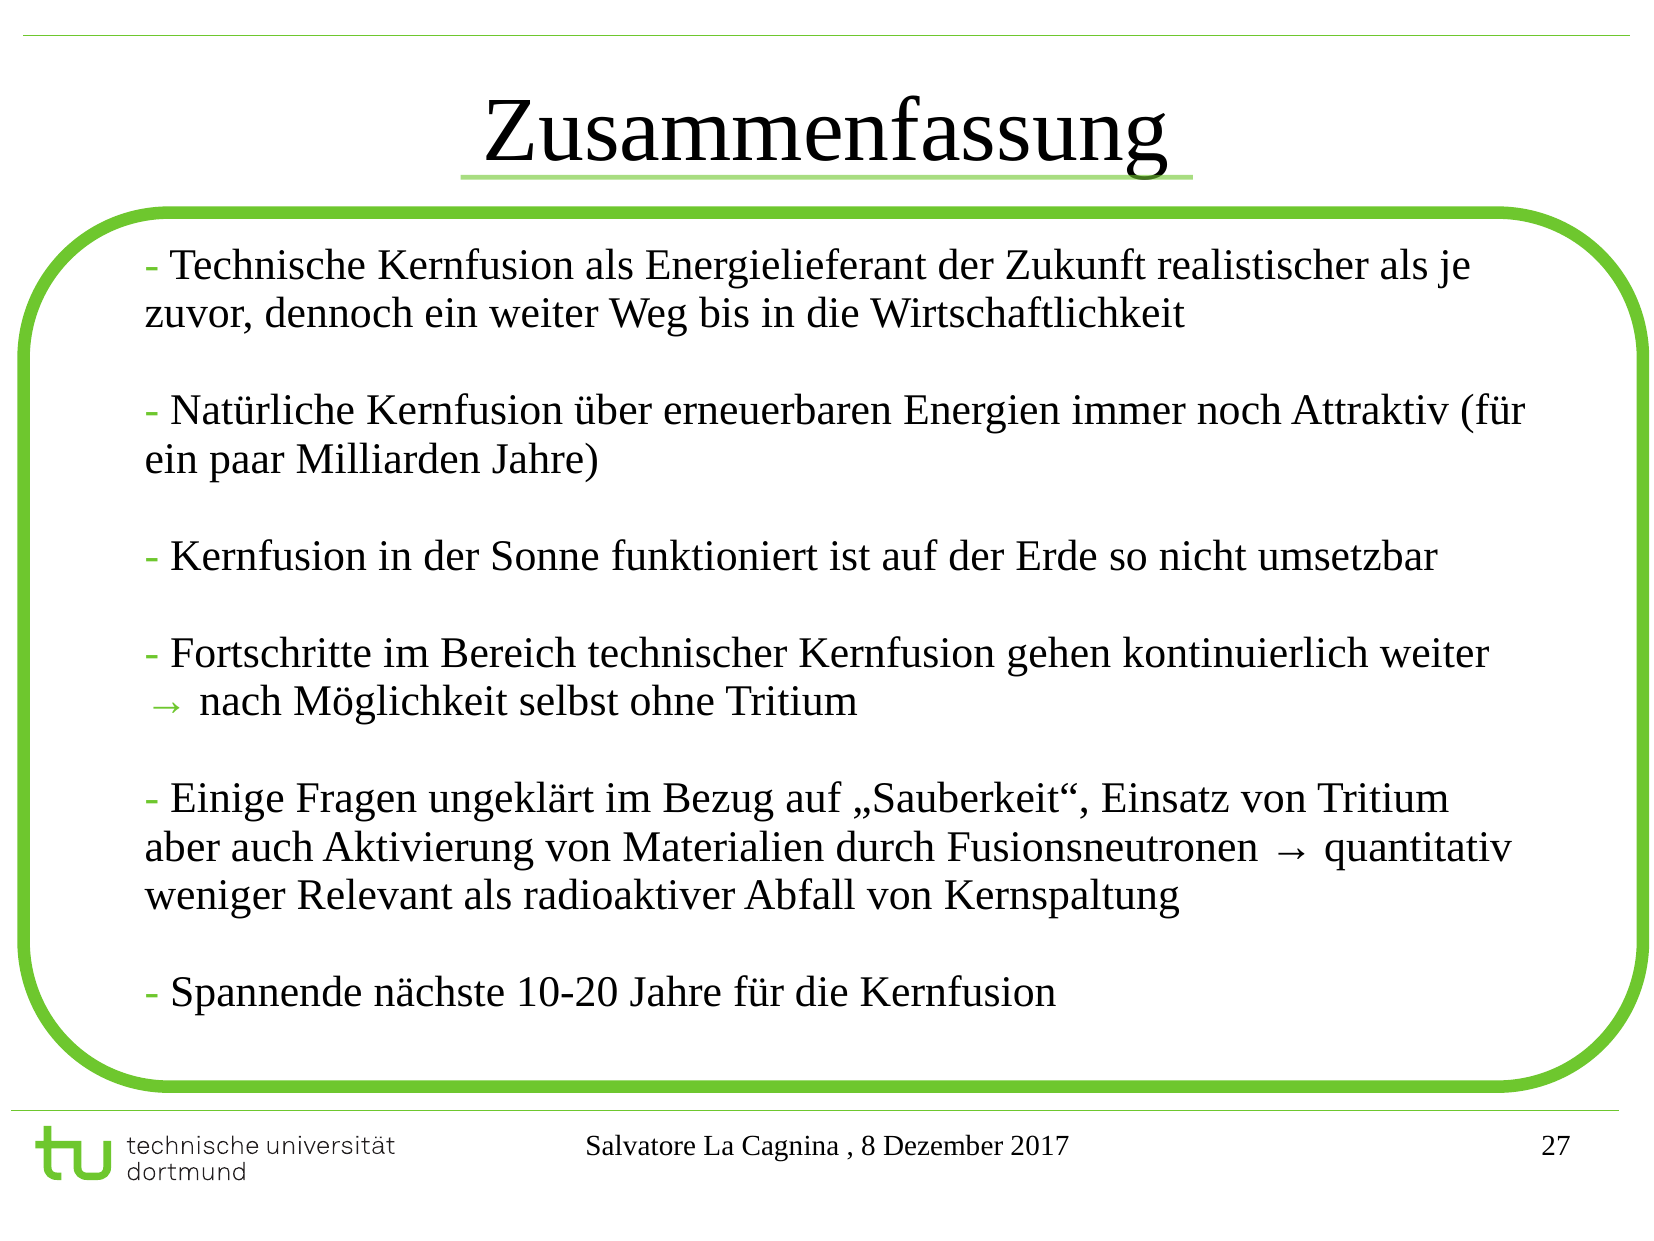

# Zusammenfassung
- Technische Kernfusion als Energielieferant der Zukunft realistischer als je zuvor, dennoch ein weiter Weg bis in die Wirtschaftlichkeit
- Natürliche Kernfusion über erneuerbaren Energien immer noch Attraktiv (für ein paar Milliarden Jahre)
- Kernfusion in der Sonne funktioniert ist auf der Erde so nicht umsetzbar
- Fortschritte im Bereich technischer Kernfusion gehen kontinuierlich weiter
→ nach Möglichkeit selbst ohne Tritium
- Einige Fragen ungeklärt im Bezug auf „Sauberkeit“, Einsatz von Tritium aber auch Aktivierung von Materialien durch Fusionsneutronen → quantitativ weniger Relevant als radioaktiver Abfall von Kernspaltung
- Spannende nächste 10-20 Jahre für die Kernfusion
Salvatore La Cagnina , 8 Dezember 2017
27